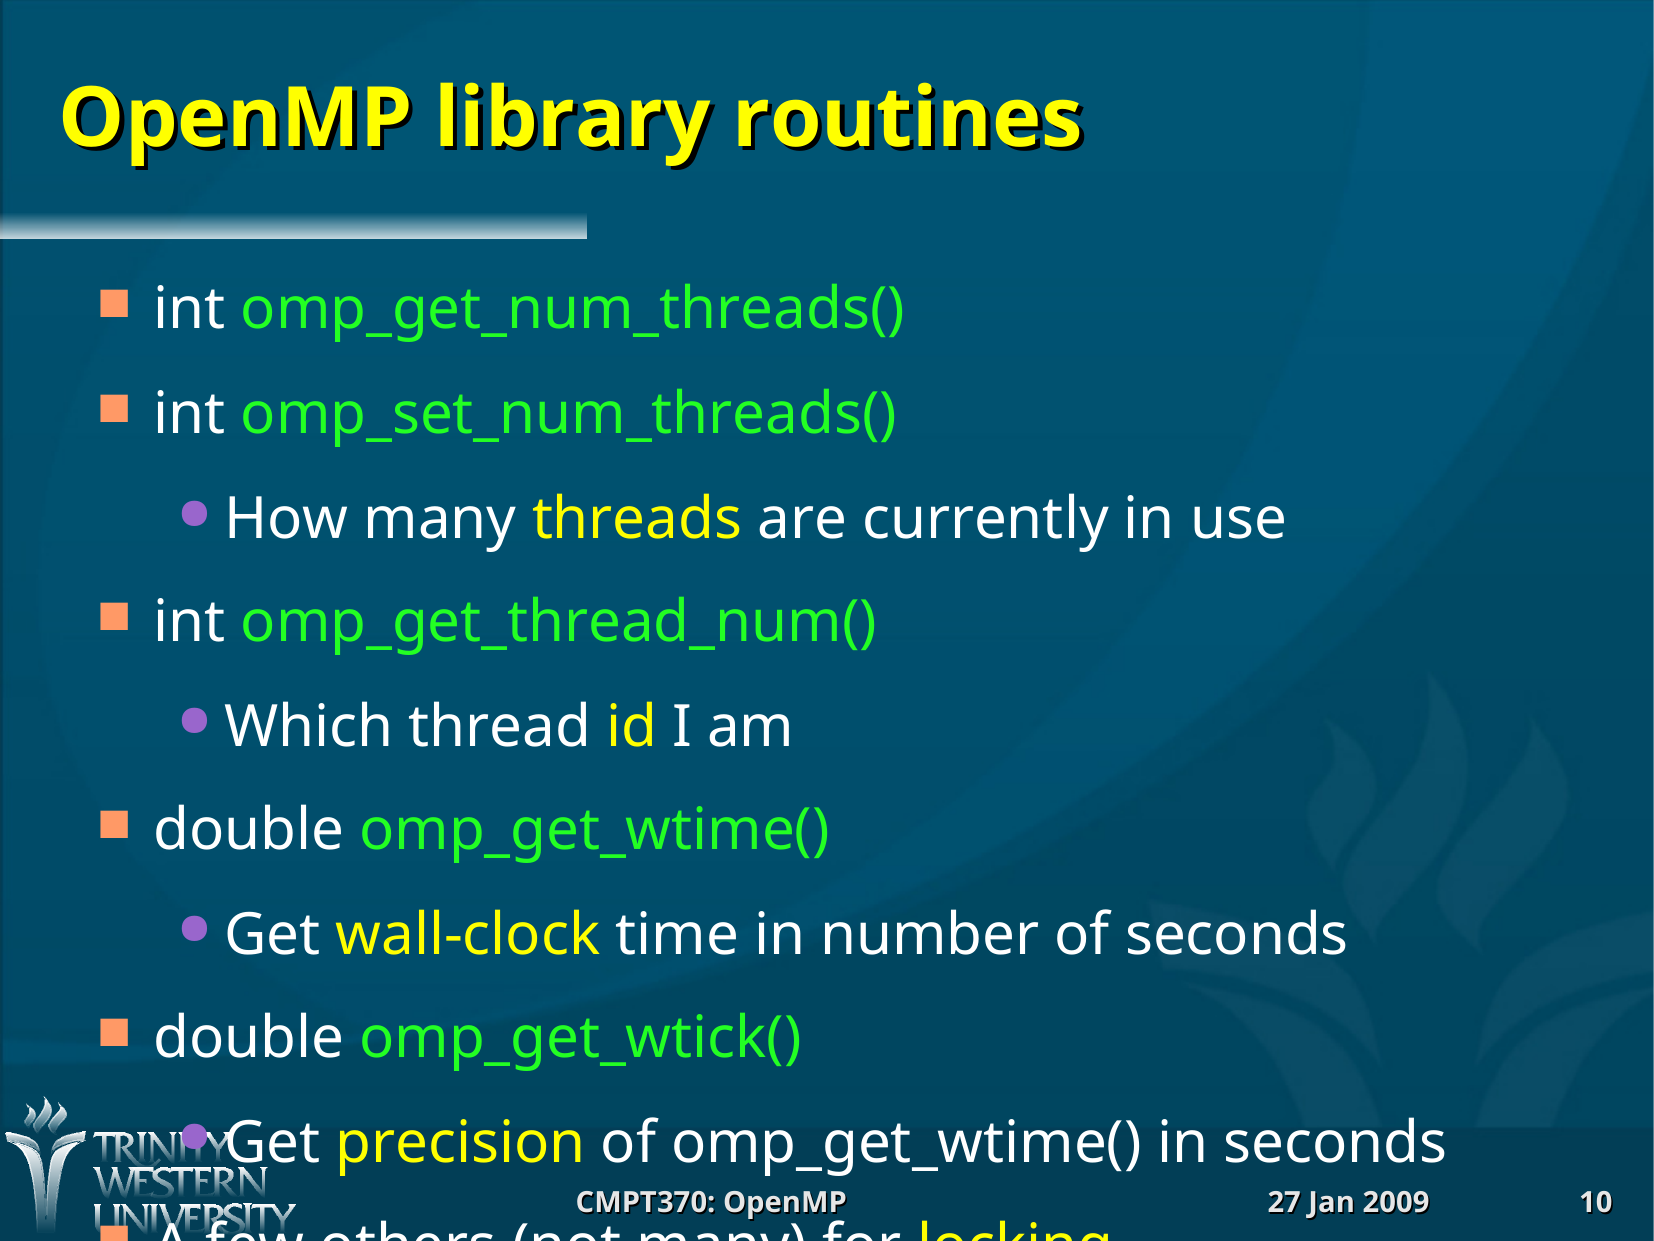

# OpenMP library routines
int omp_get_num_threads()
int omp_set_num_threads()
How many threads are currently in use
int omp_get_thread_num()
Which thread id I am
double omp_get_wtime()
Get wall-clock time in number of seconds
double omp_get_wtick()
Get precision of omp_get_wtime() in seconds
A few others (not many) for locking
CMPT370: OpenMP
27 Jan 2009
10